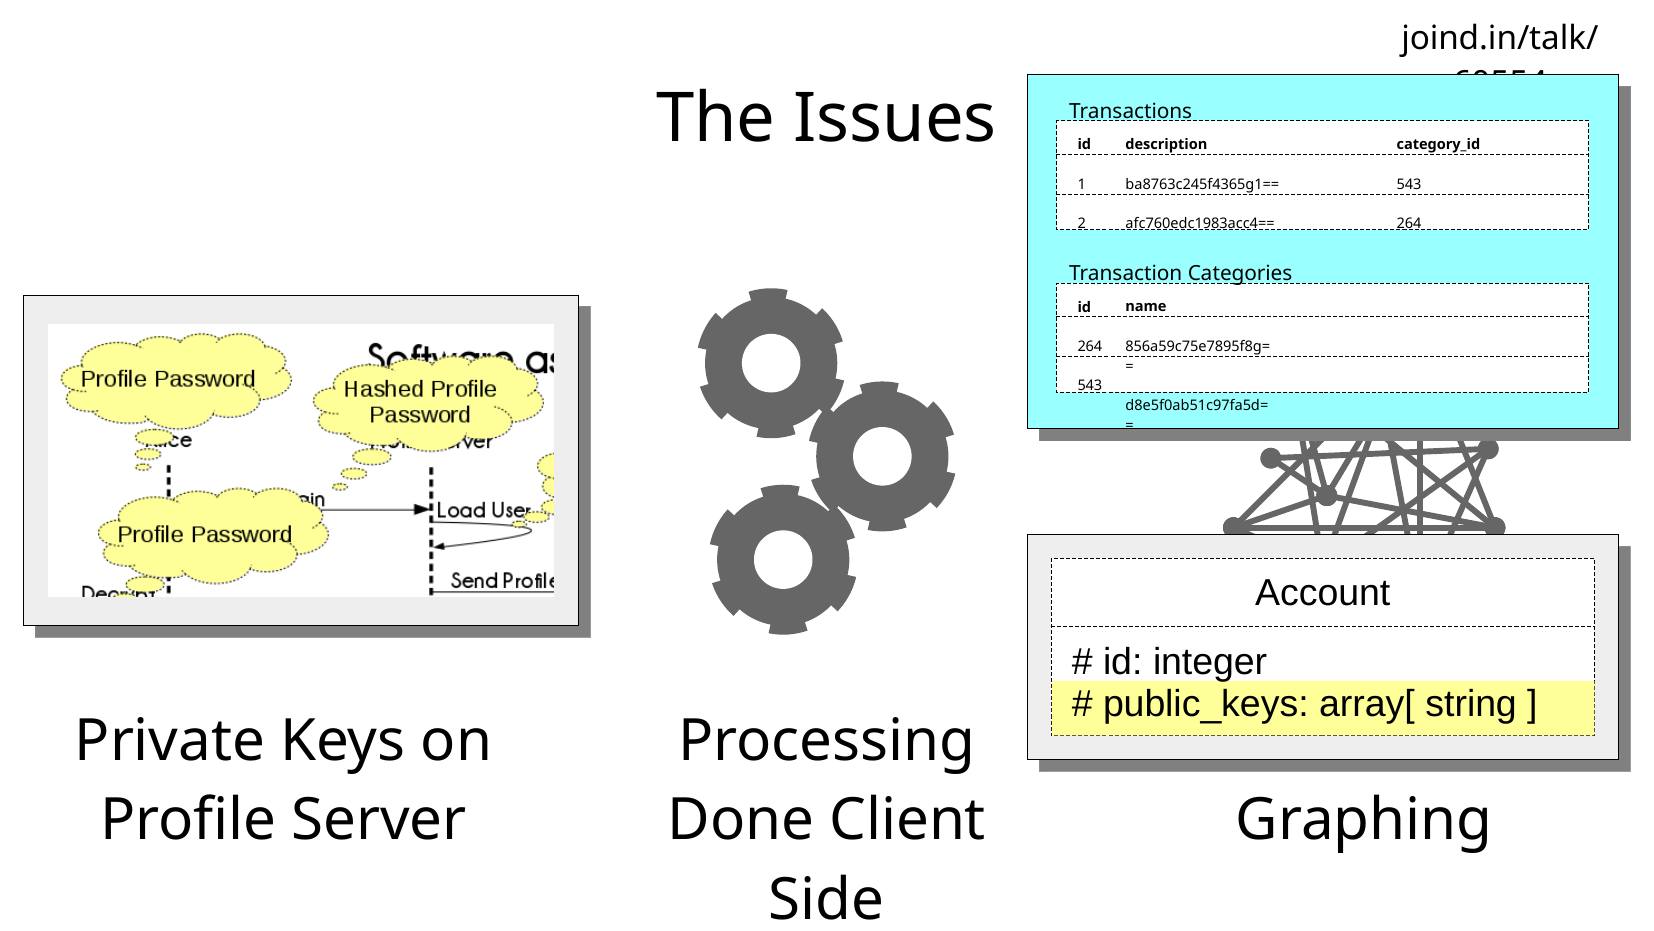

# The Issues
Transactions
id
1
2
description
ba8763c245f4365g1==
afc760edc1983acc4==
category_id
543
264
Transaction Categories
name
856a59c75e7895f8g==
d8e5f0ab51c97fa5d==
id
264
543
Account
# id: integer
# public_keys: array[ string ]
Private Keys on Profile Server
Processing Done Client Side
Network Graphing